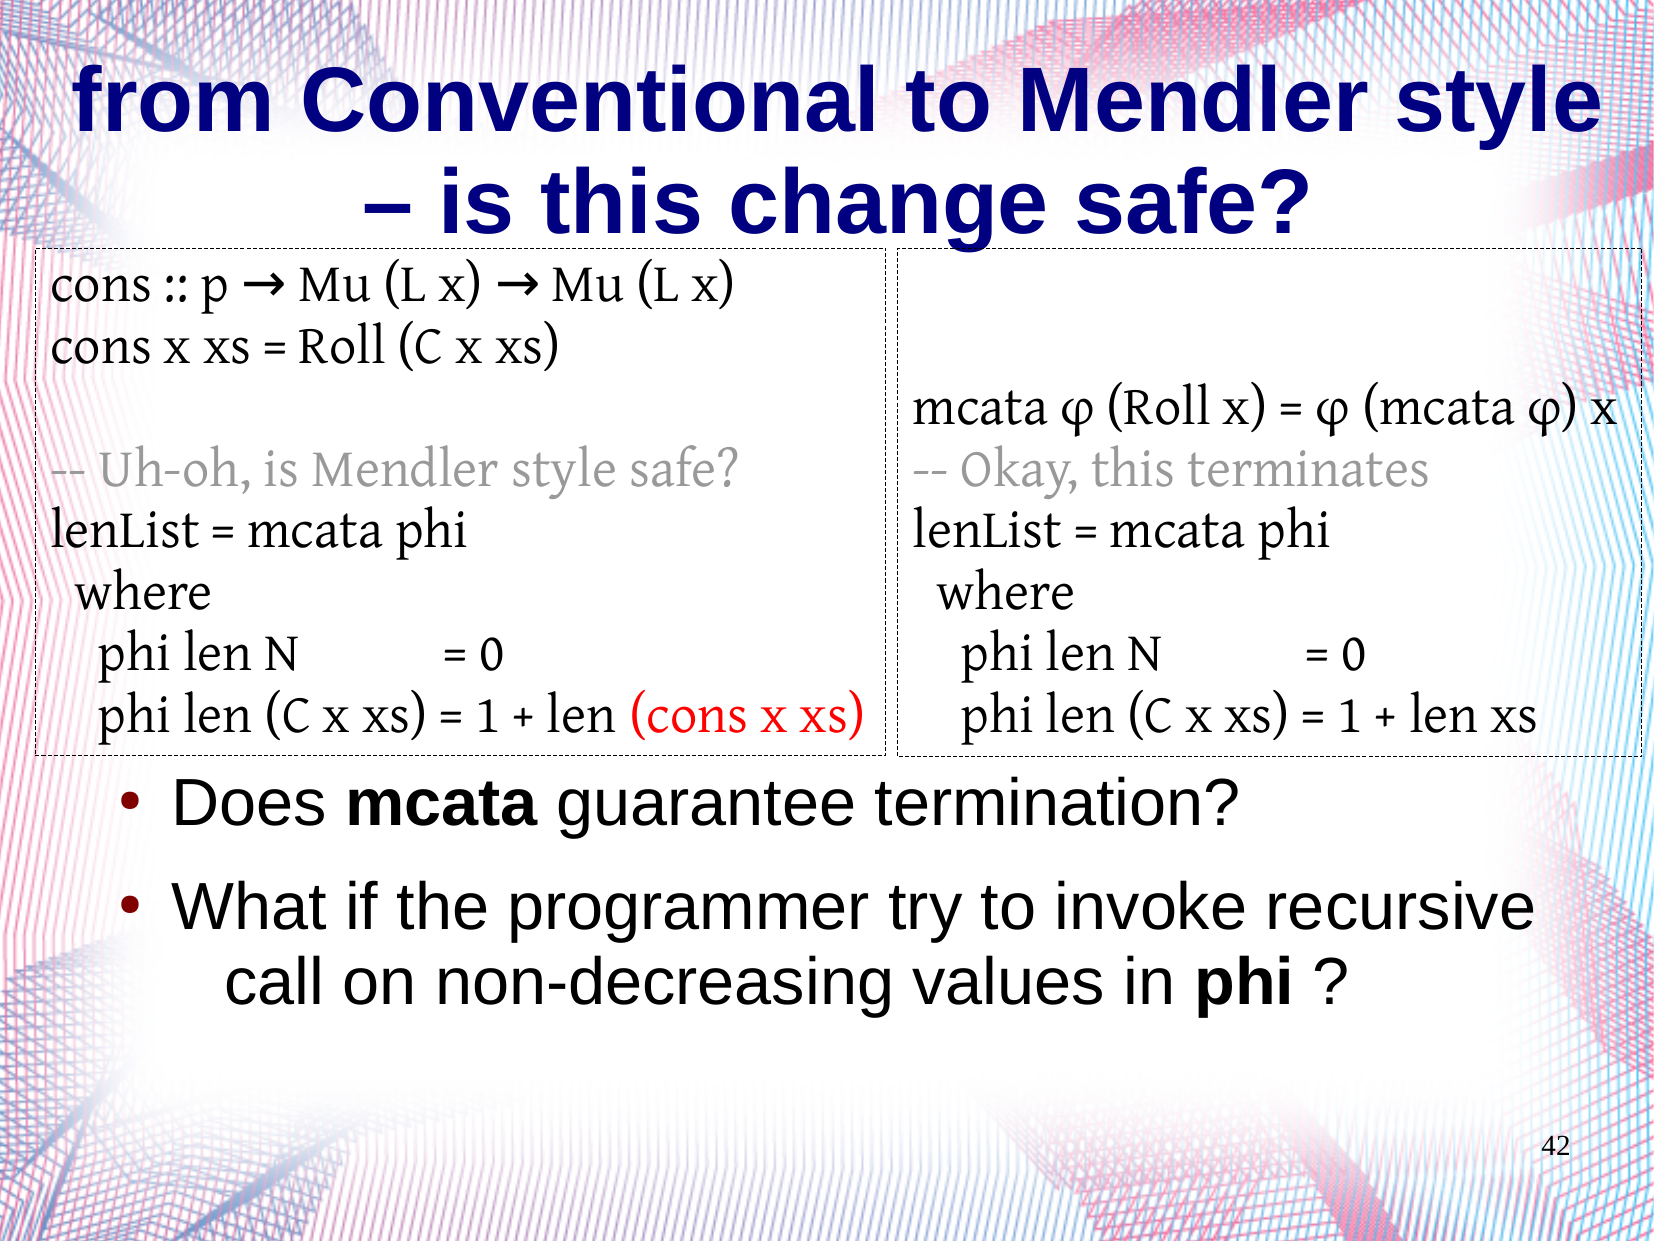

# from Conventional to Mendler style – is this change safe?
cons :: p → Mu (L x) → Mu (L x)
cons x xs = Roll (C x xs)
-- Uh-oh, is Mendler style safe?
lenList = mcata phi
 where
 phi len N = 0
 phi len (C x xs) = 1 + len (cons x xs)
mcata φ (Roll x) = φ (mcata φ) x
-- Okay, this terminates
lenList = mcata phi
 where
 phi len N = 0
 phi len (C x xs) = 1 + len xs
Does mcata guarantee termination?
What if the programmer try to invoke recursive call on non-decreasing values in phi ?
42